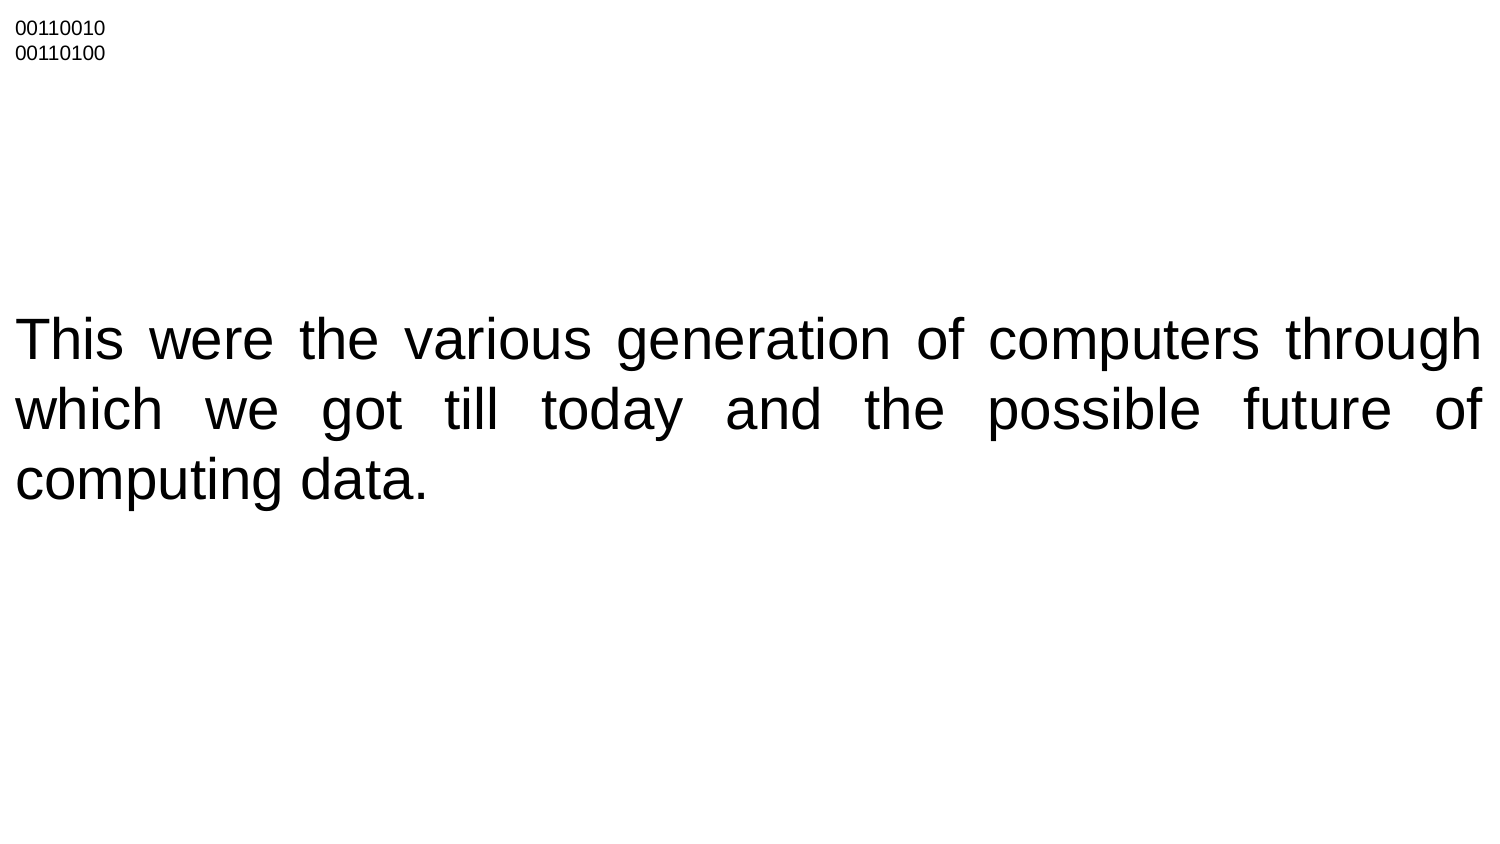

00110010 00110100
# This were the various generation of computers through which we got till today and the possible future of computing data.